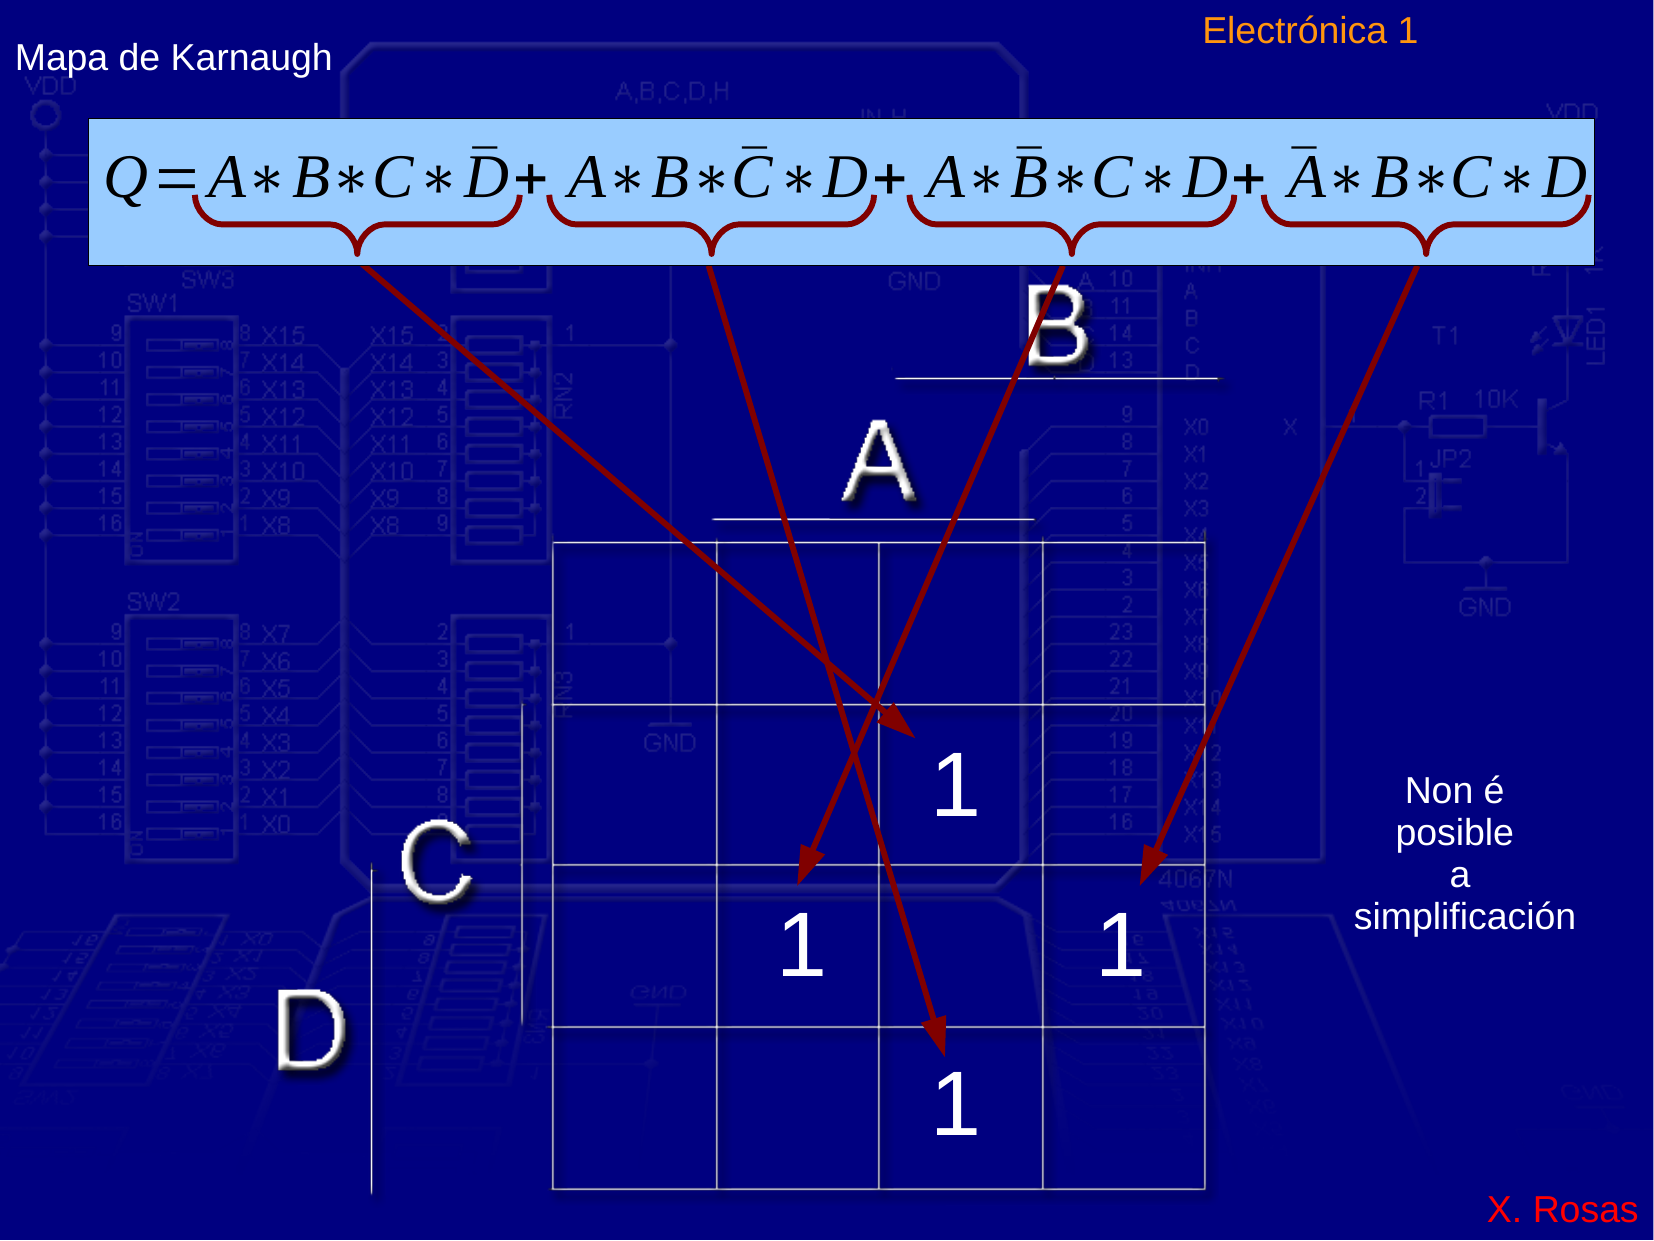

Electrónica 1
Mapa de Karnaugh
1
Non é
posible
a
 simplificación
1
1
1
X. Rosas